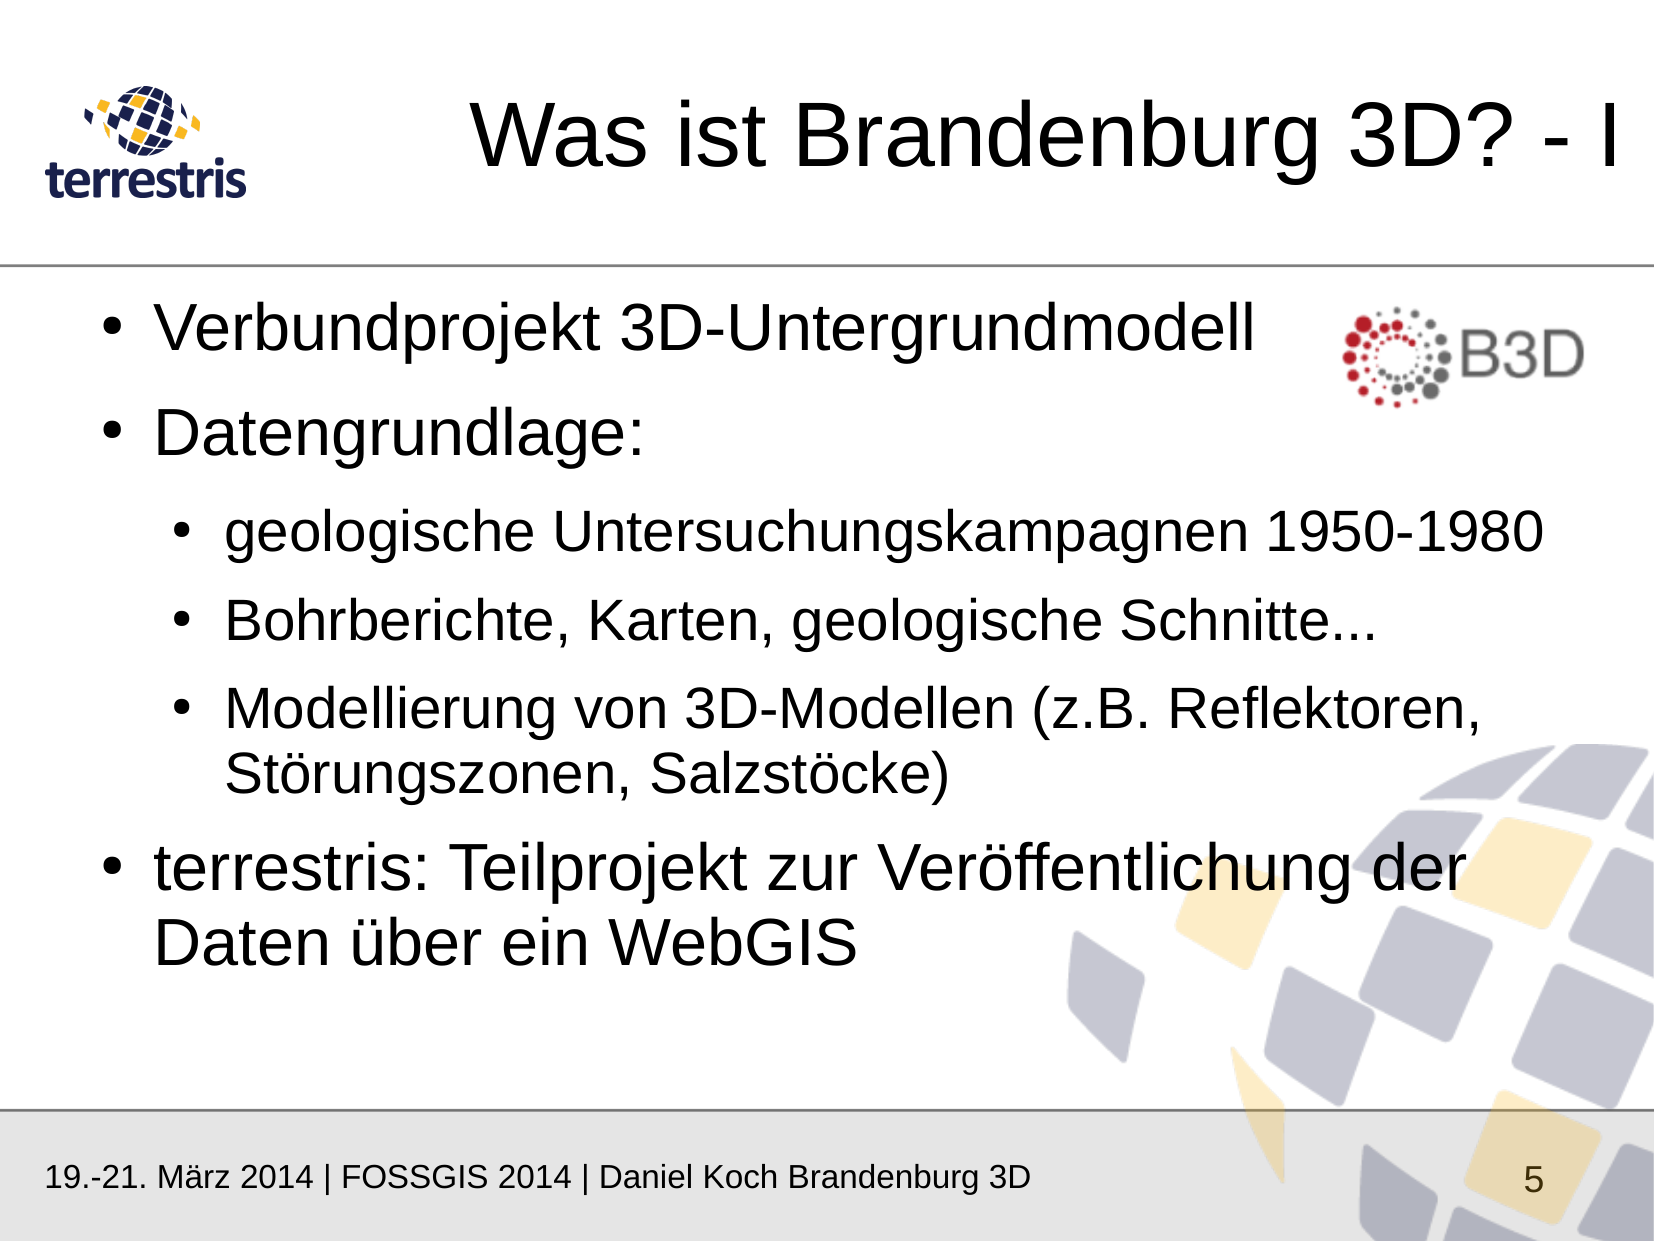

# Was ist Brandenburg 3D? - I
Verbundprojekt 3D-Untergrundmodell
Datengrundlage:
geologische Untersuchungskampagnen 1950-1980
Bohrberichte, Karten, geologische Schnitte...
Modellierung von 3D-Modellen (z.B. Reflektoren, Störungszonen, Salzstöcke)
terrestris: Teilprojekt zur Veröffentlichung der Daten über ein WebGIS